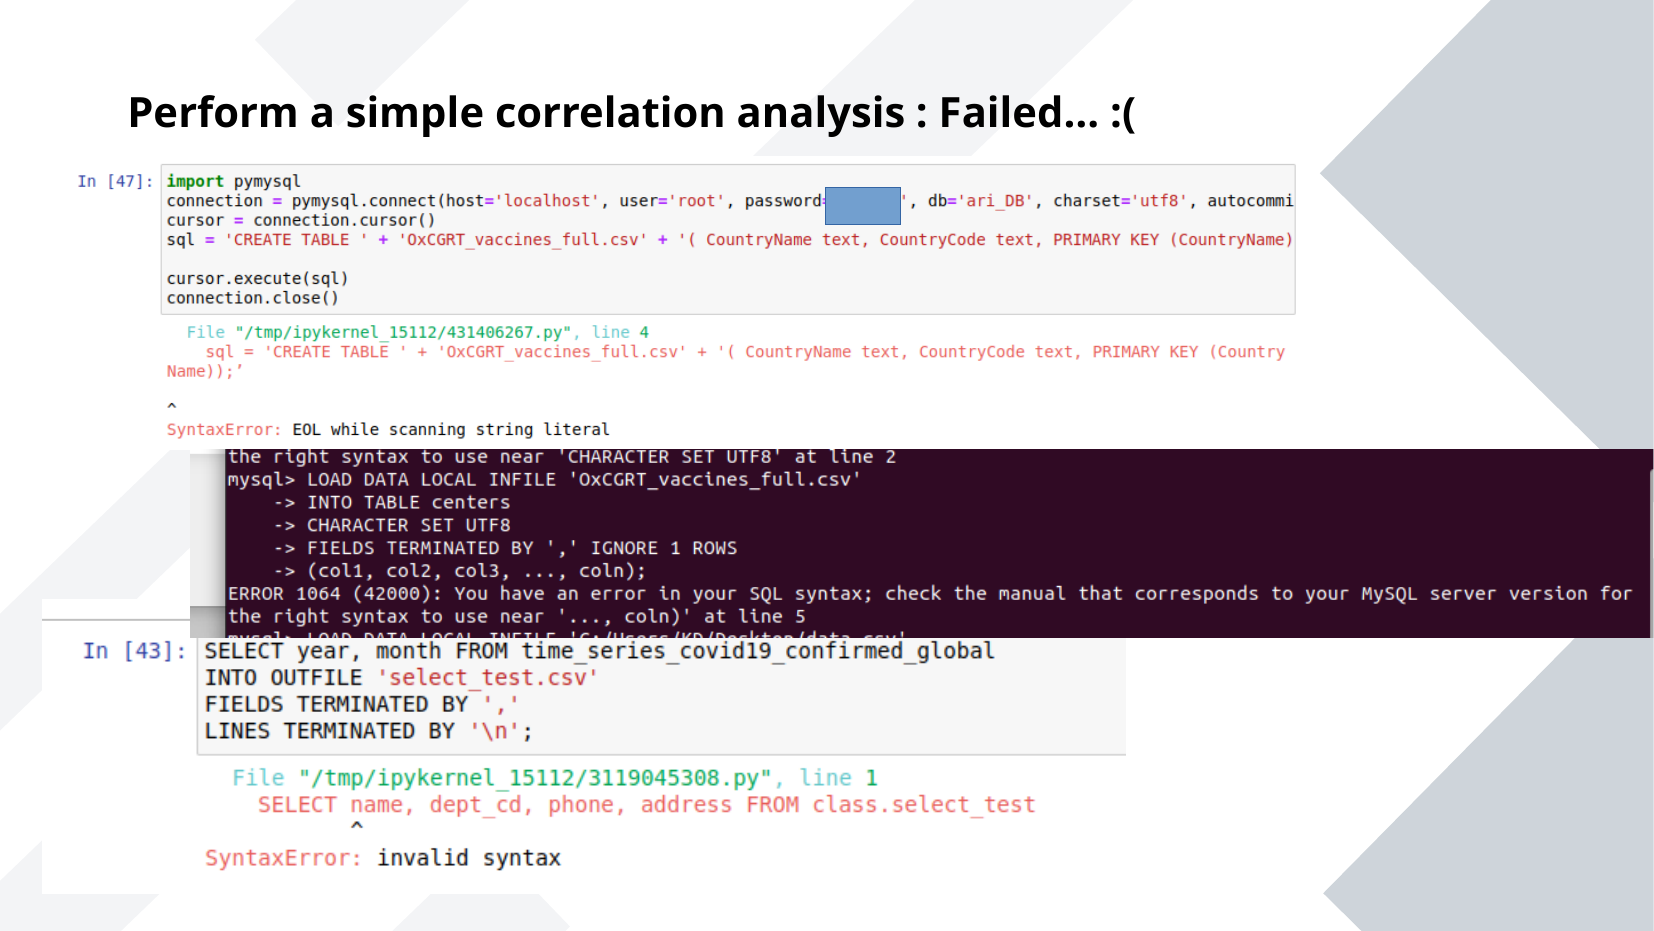

Perform a simple correlation analysis : Failed… :(